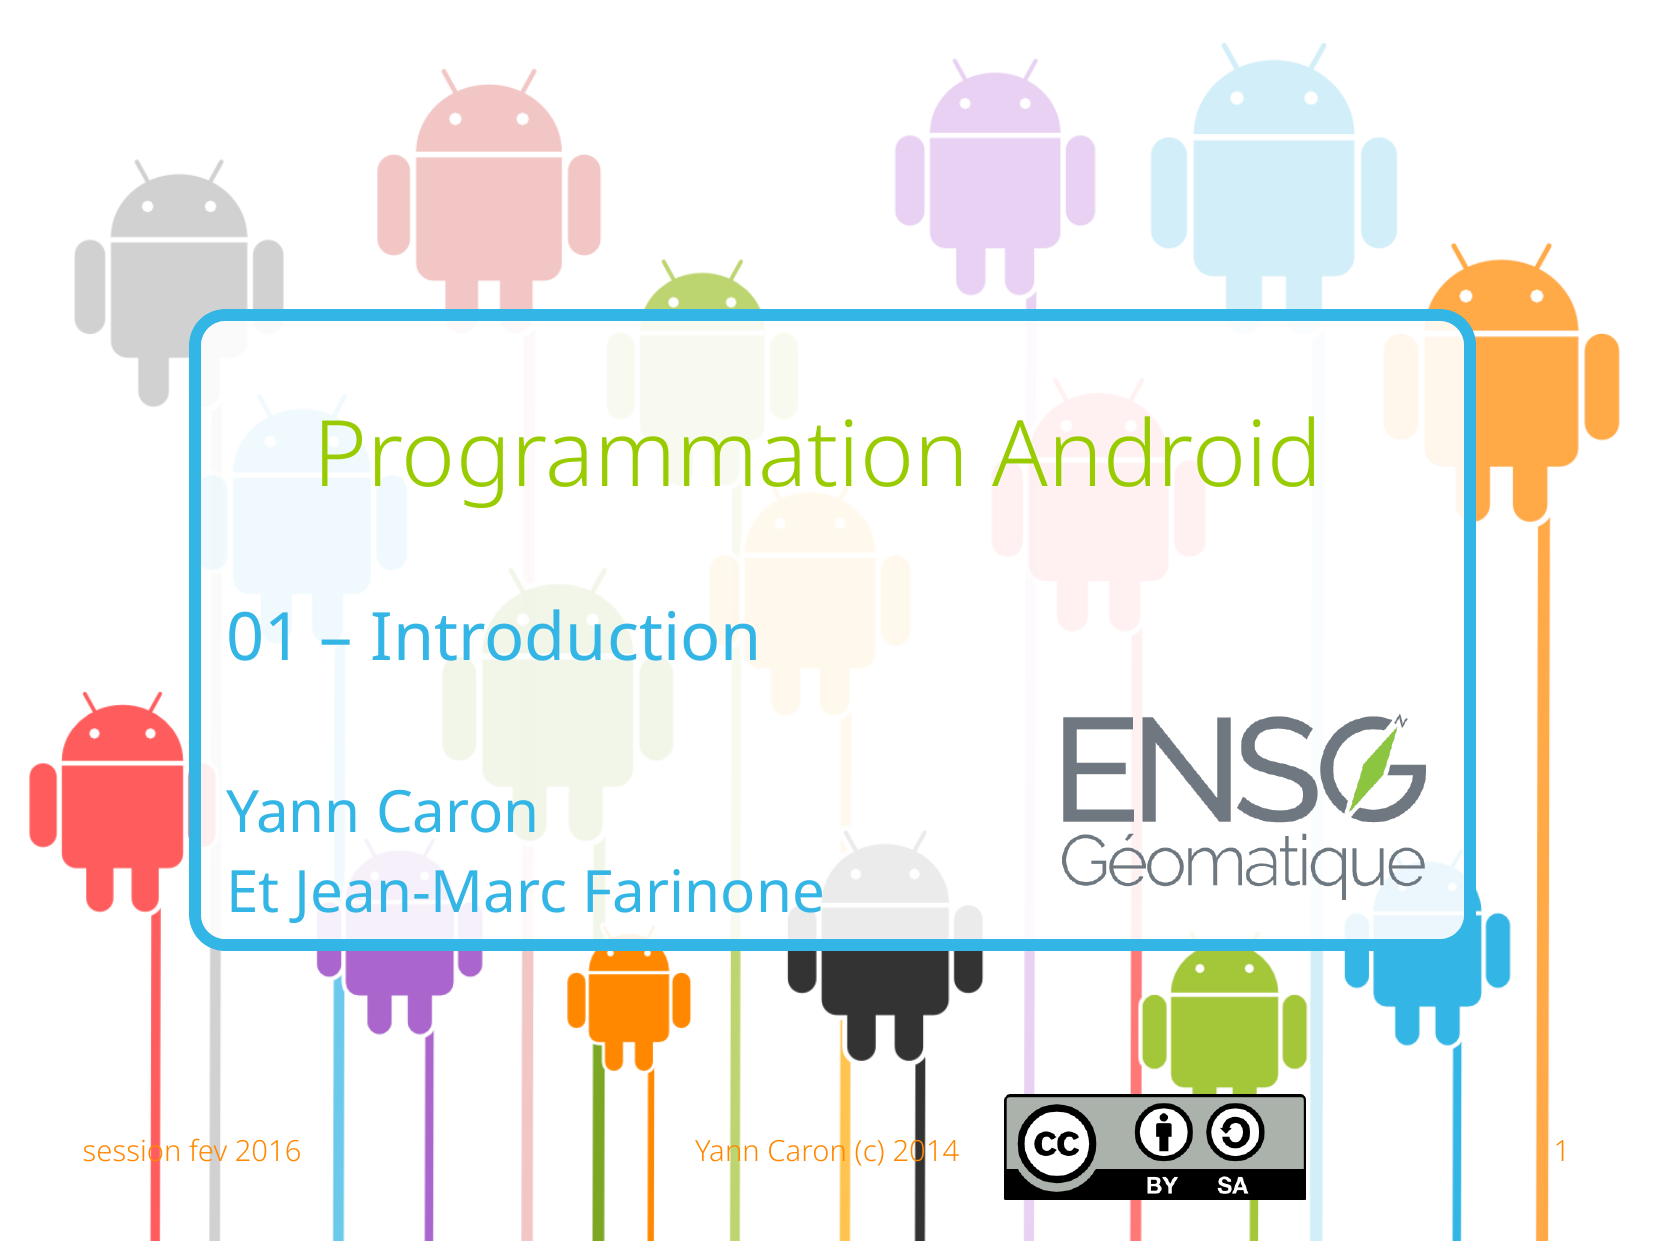

# Programmation Android
01 – Introduction
Yann Caron
Et Jean-Marc Farinone
session fev 2016
Yann Caron (c) 2014
1